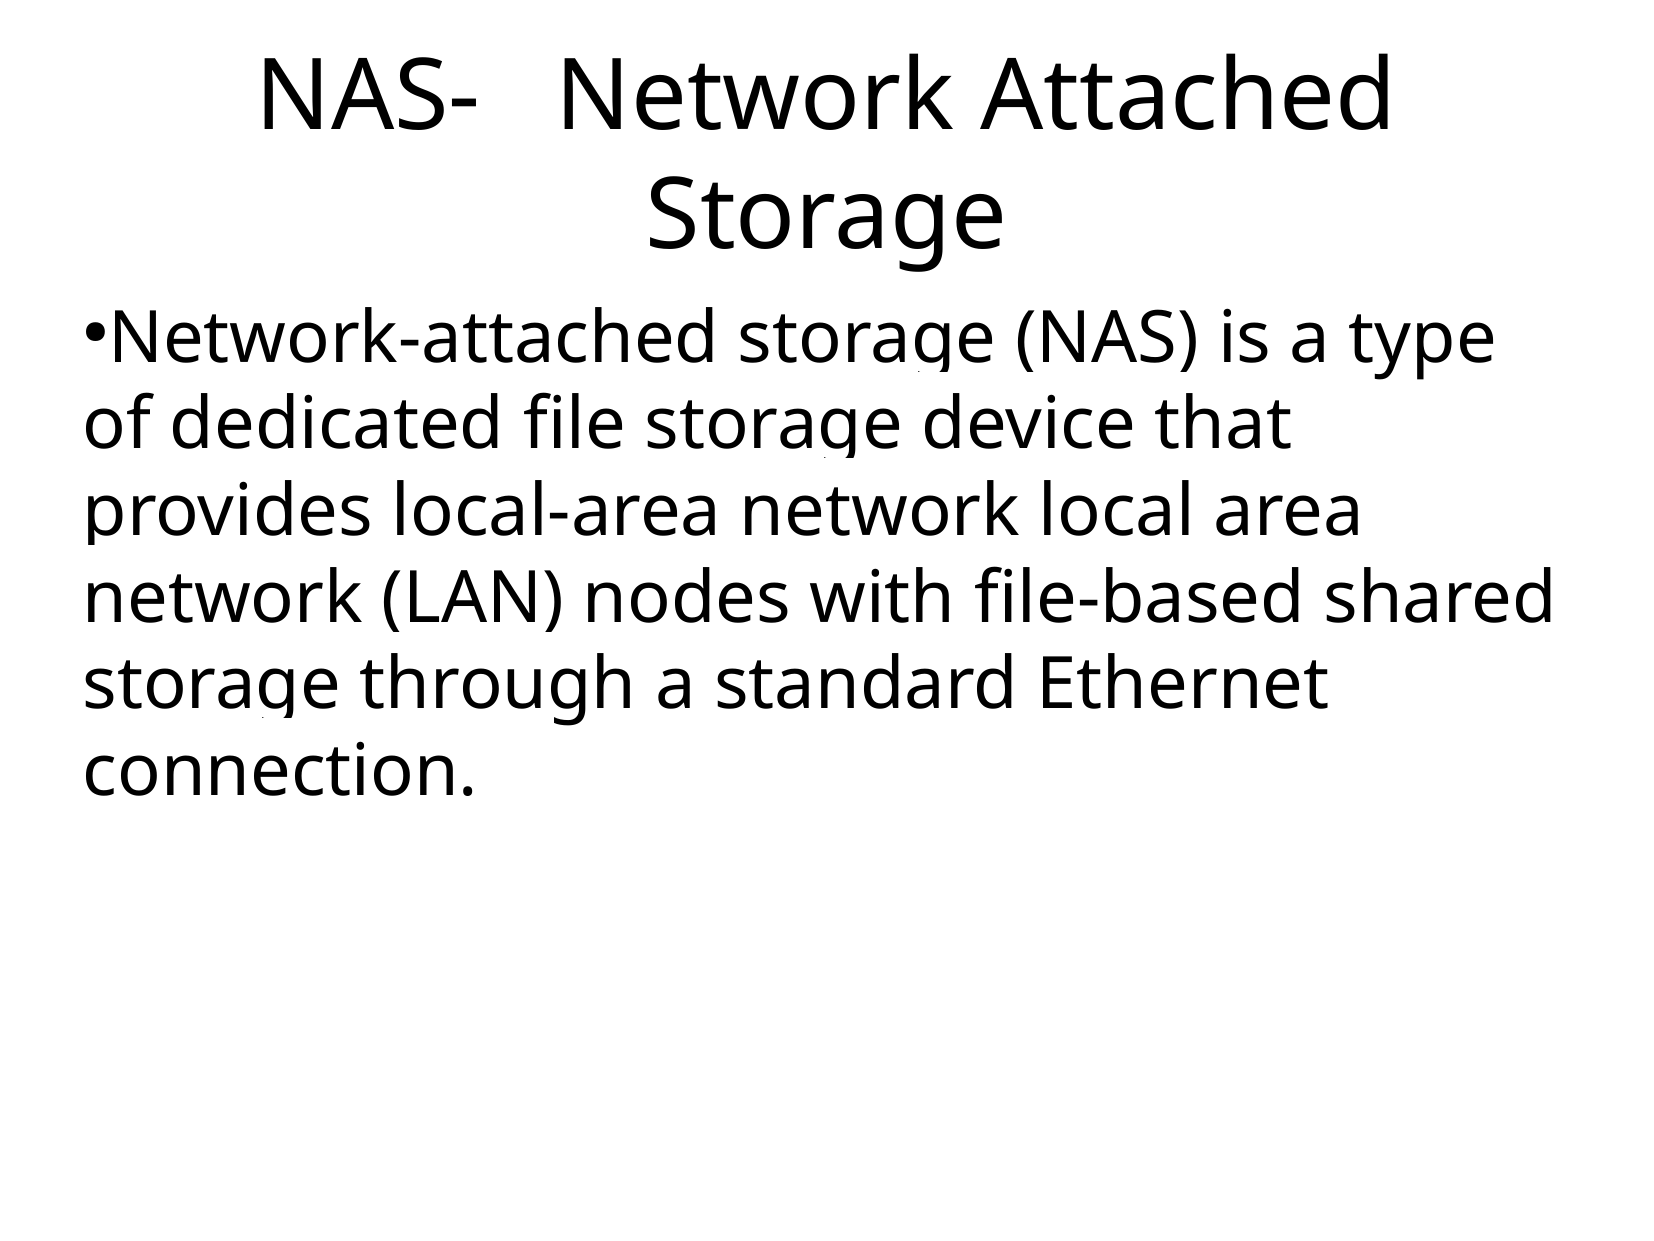

# NAS-	Network Attached Storage
Network-attached storage (NAS) is a type of dedicated file storage device that provides local-area network local area network (LAN) nodes with file-based shared storage through a standard Ethernet connection.